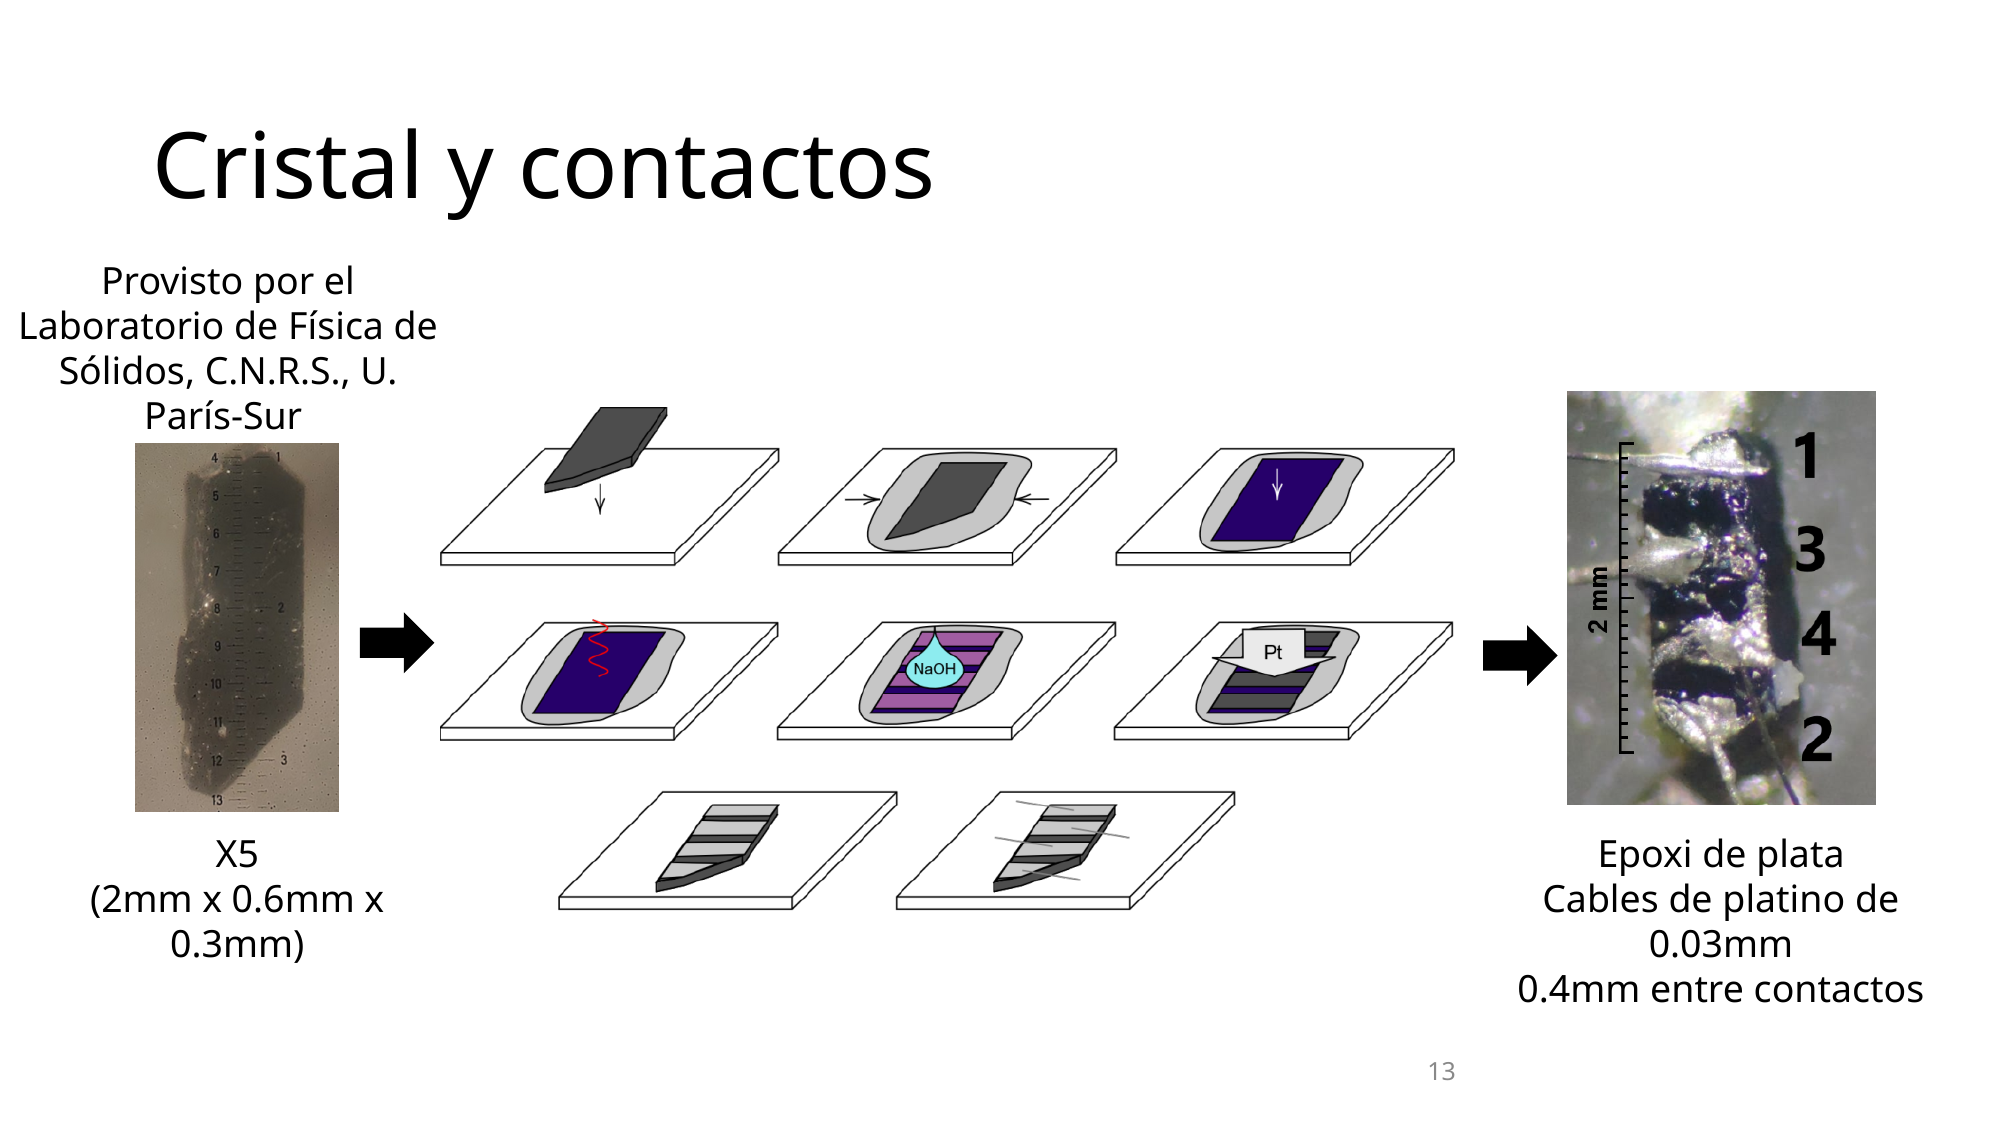

# Cristal y contactos
Provisto por el Laboratorio de Física de Sólidos, C.N.R.S., U. París-Sur
X5
(2mm x 0.6mm x 0.3mm)
Epoxi de plata
Cables de platino de 0.03mm
0.4mm entre contactos
13